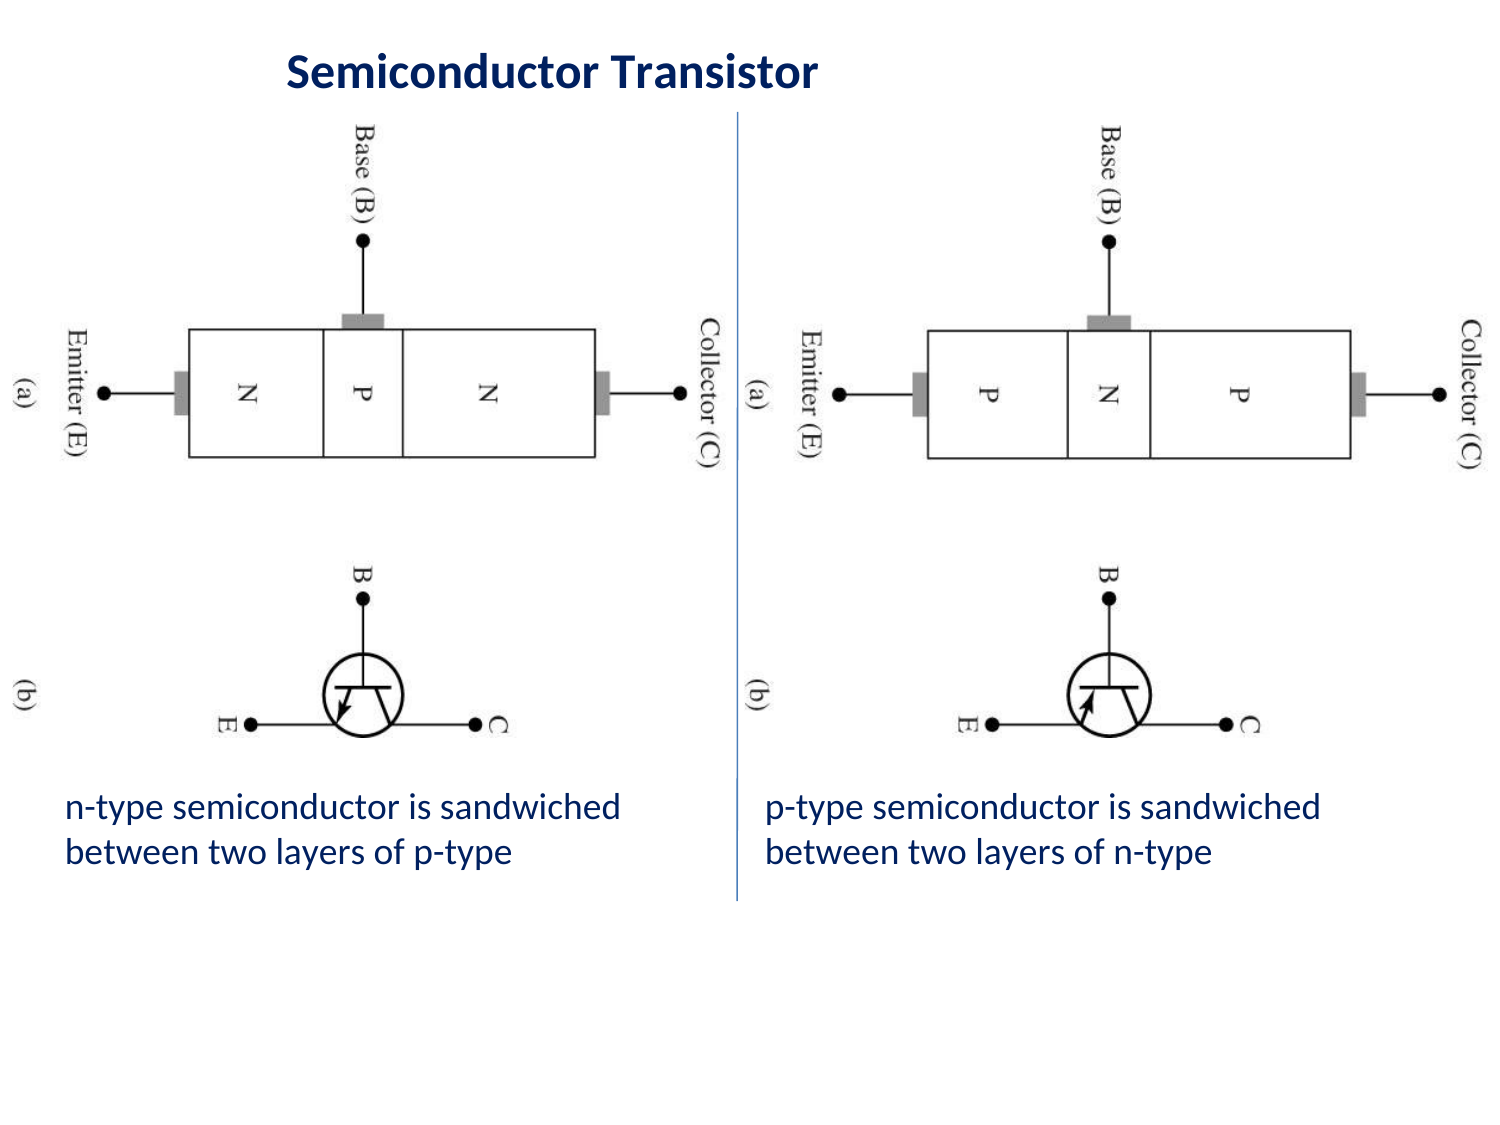

Semiconductor Transistor
n-type semiconductor is sandwiched between two layers of p-type
p-type semiconductor is sandwiched between two layers of n-type